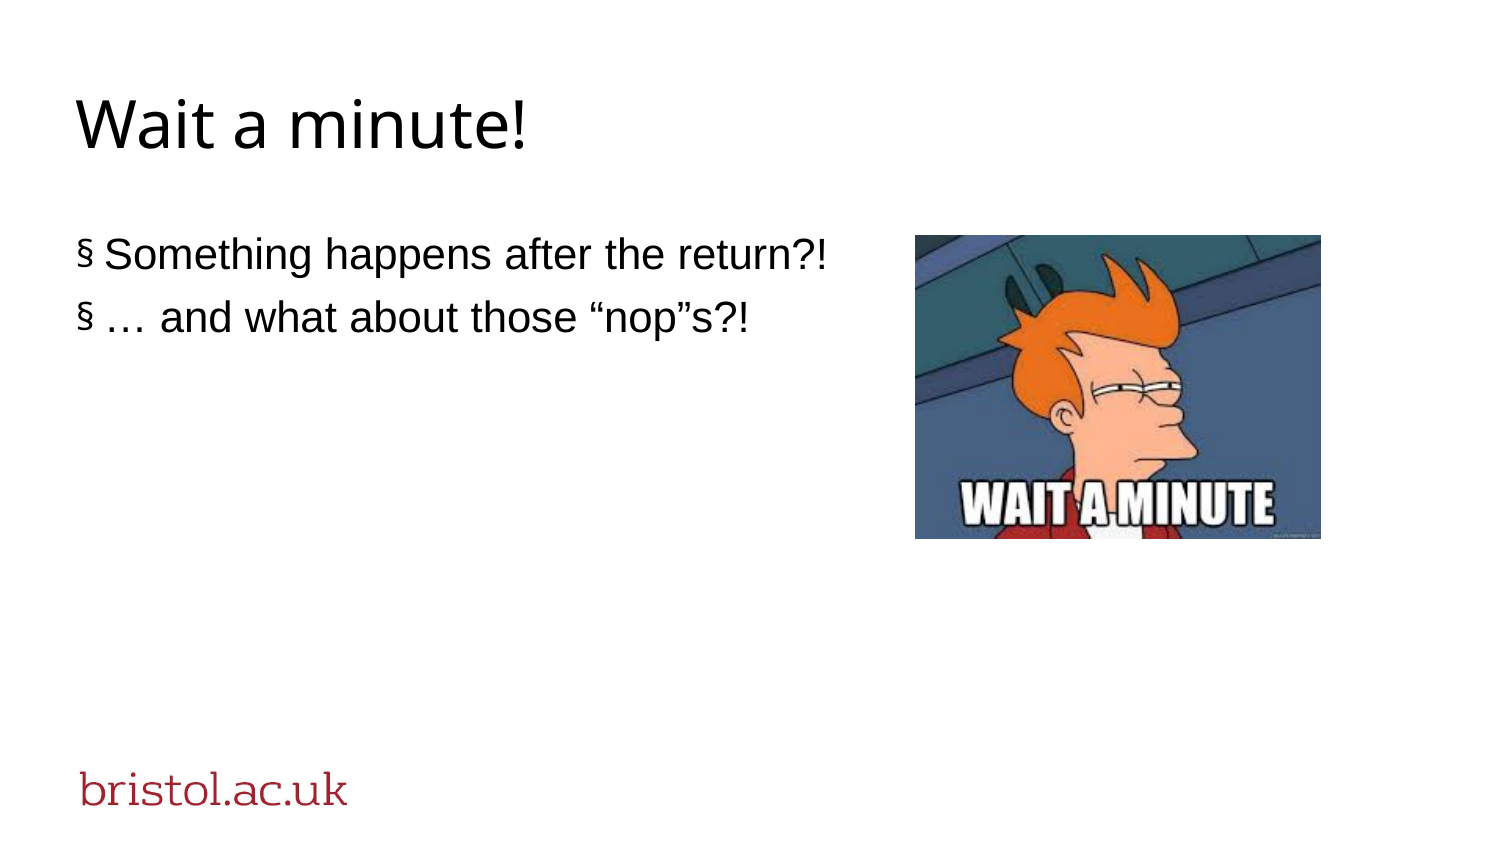

# Wait a minute!
Something happens after the return?!
… and what about those “nop”s?!